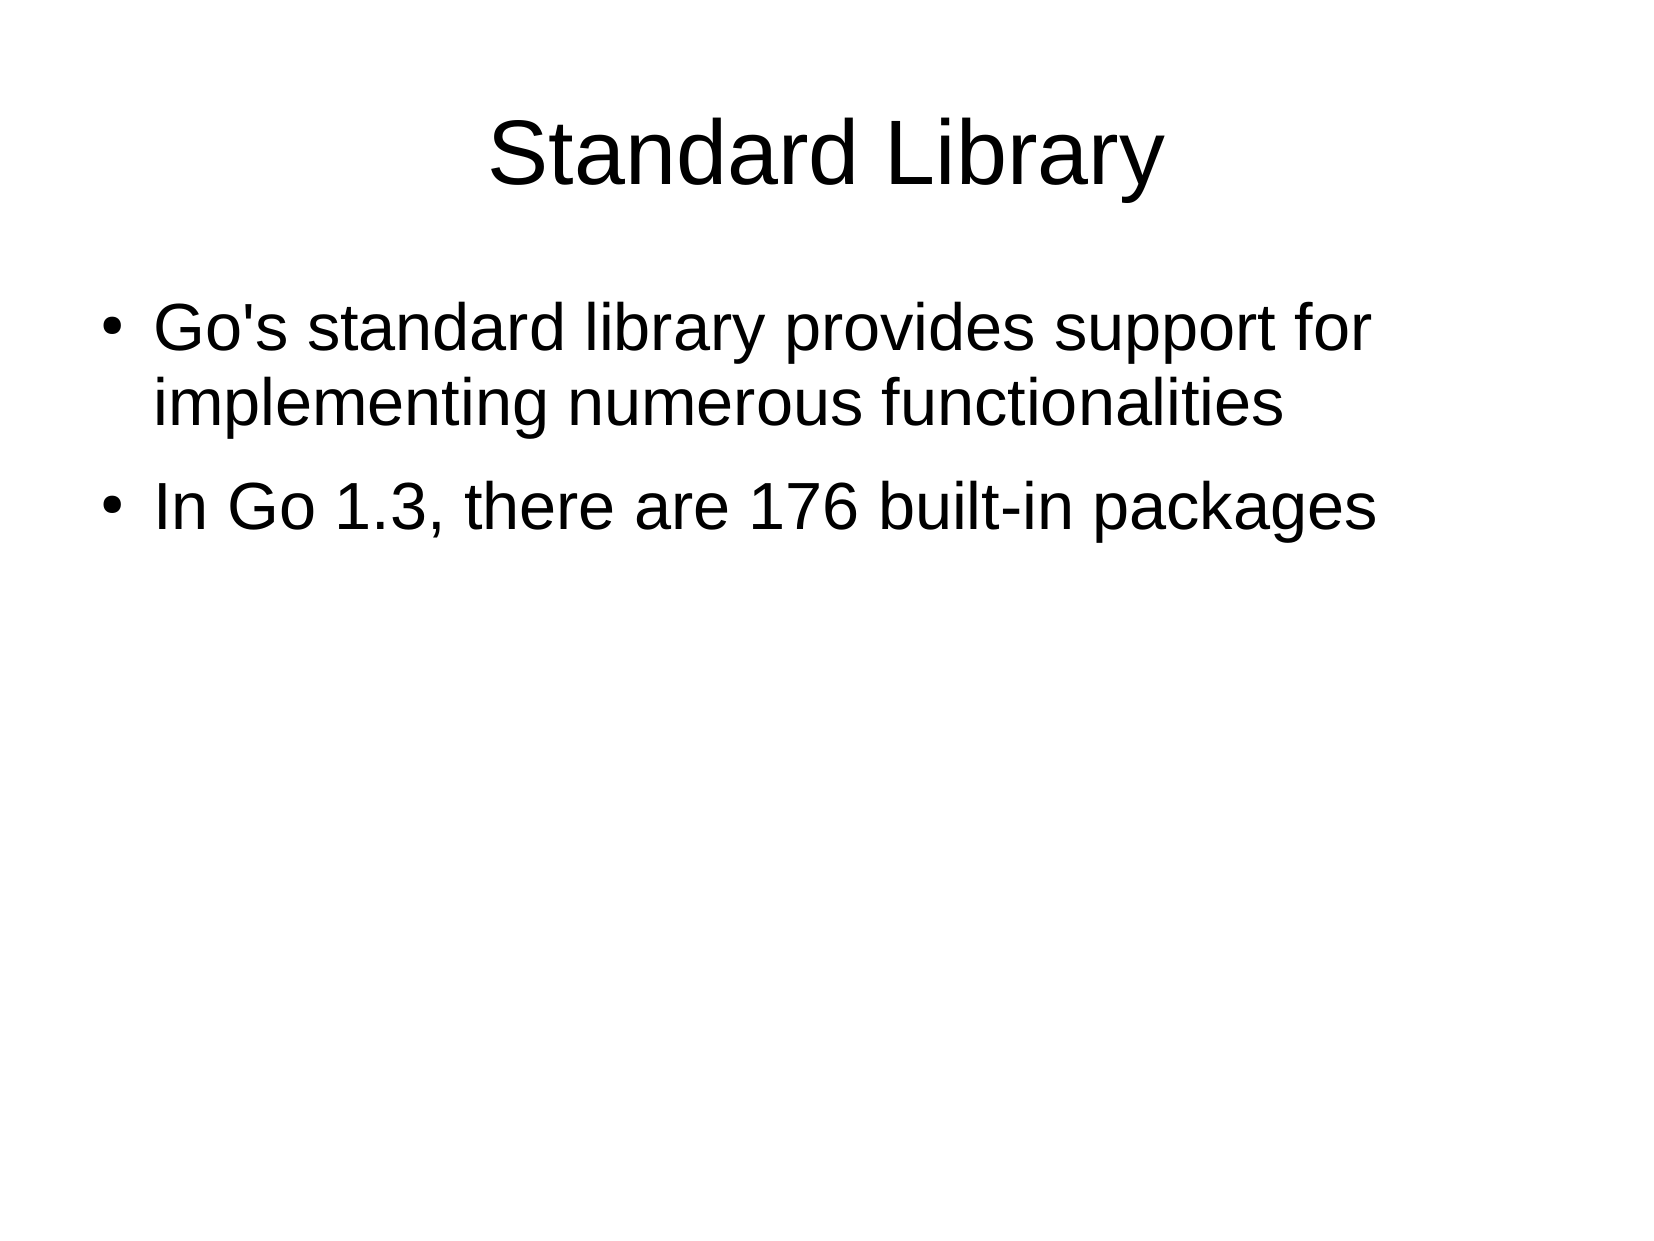

# Standard Library
Go's standard library provides support for implementing numerous functionalities
In Go 1.3, there are 176 built-in packages